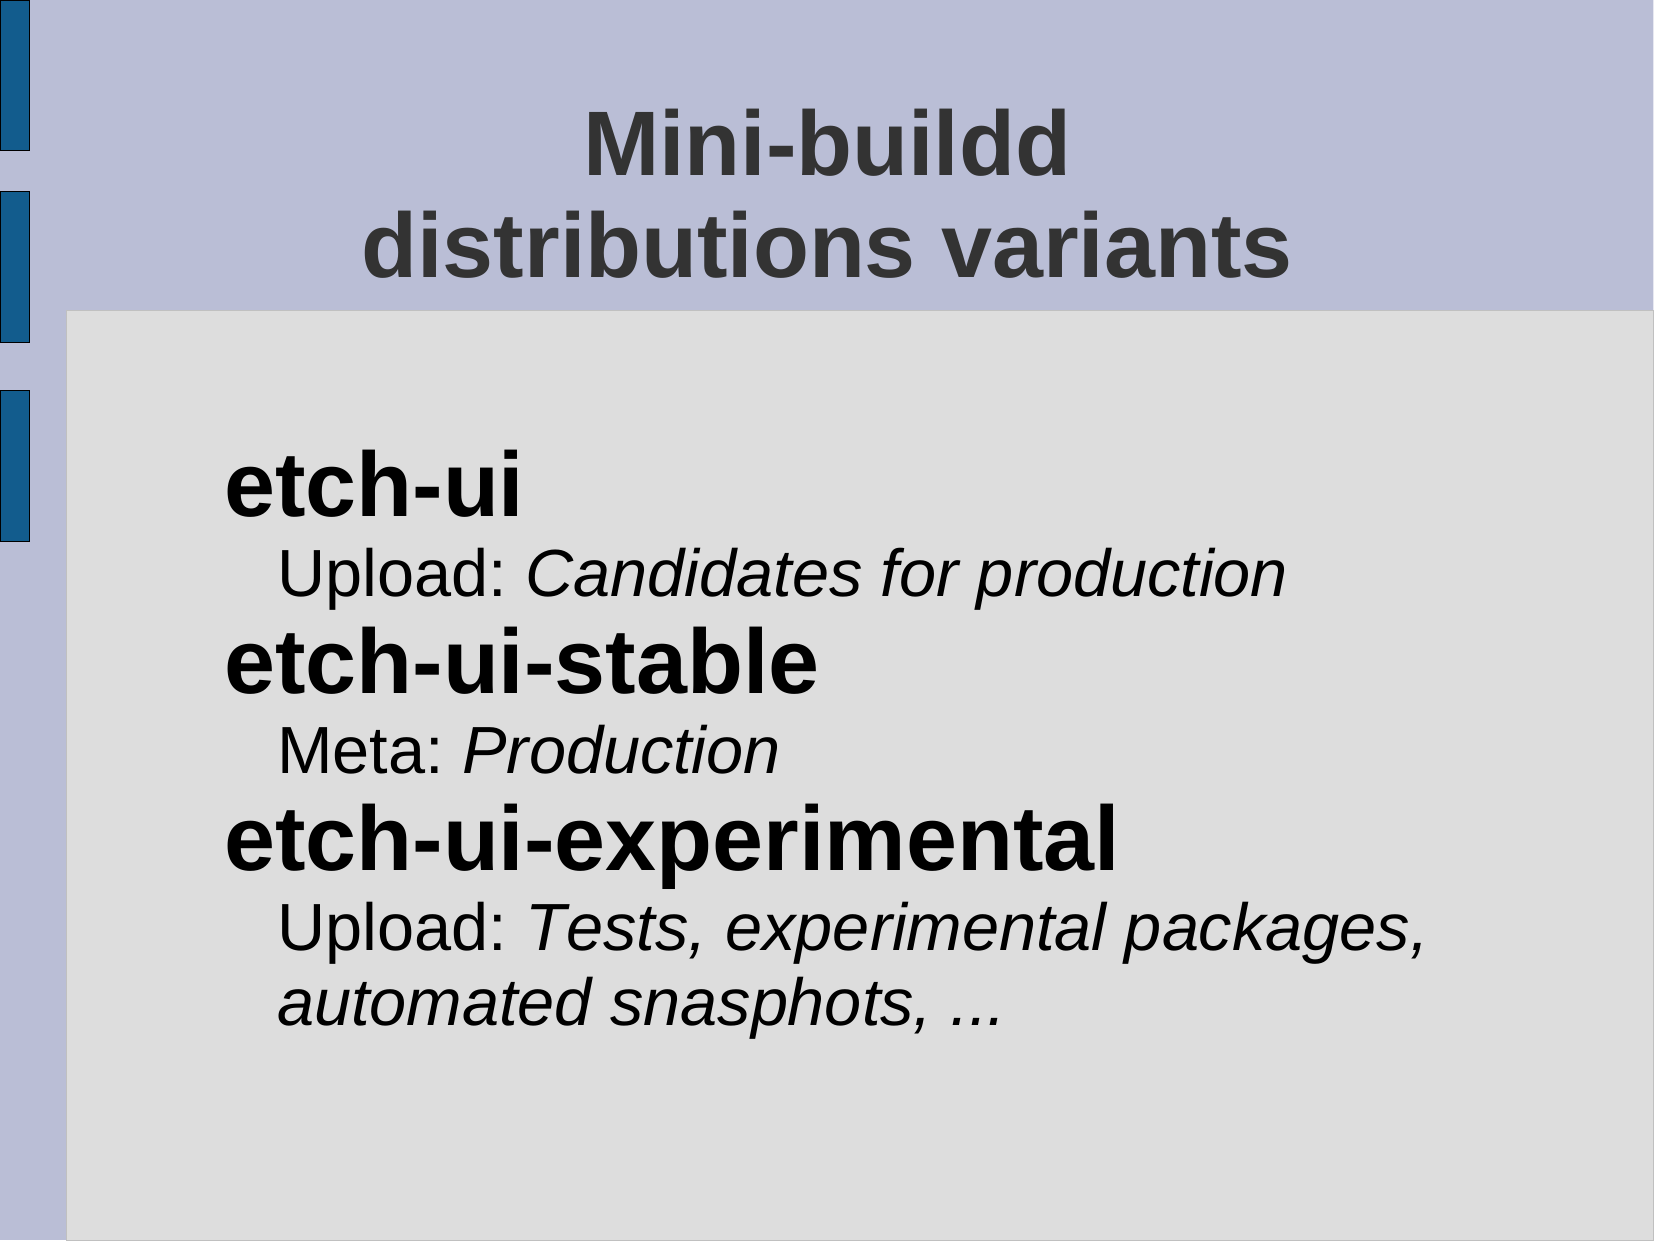

# Mini-buildd distributions variants
etch-ui
Upload: Candidates for production
etch-ui-stable
Meta: Production
etch-ui-experimental
Upload: Tests, experimental packages, automated snasphots, ...